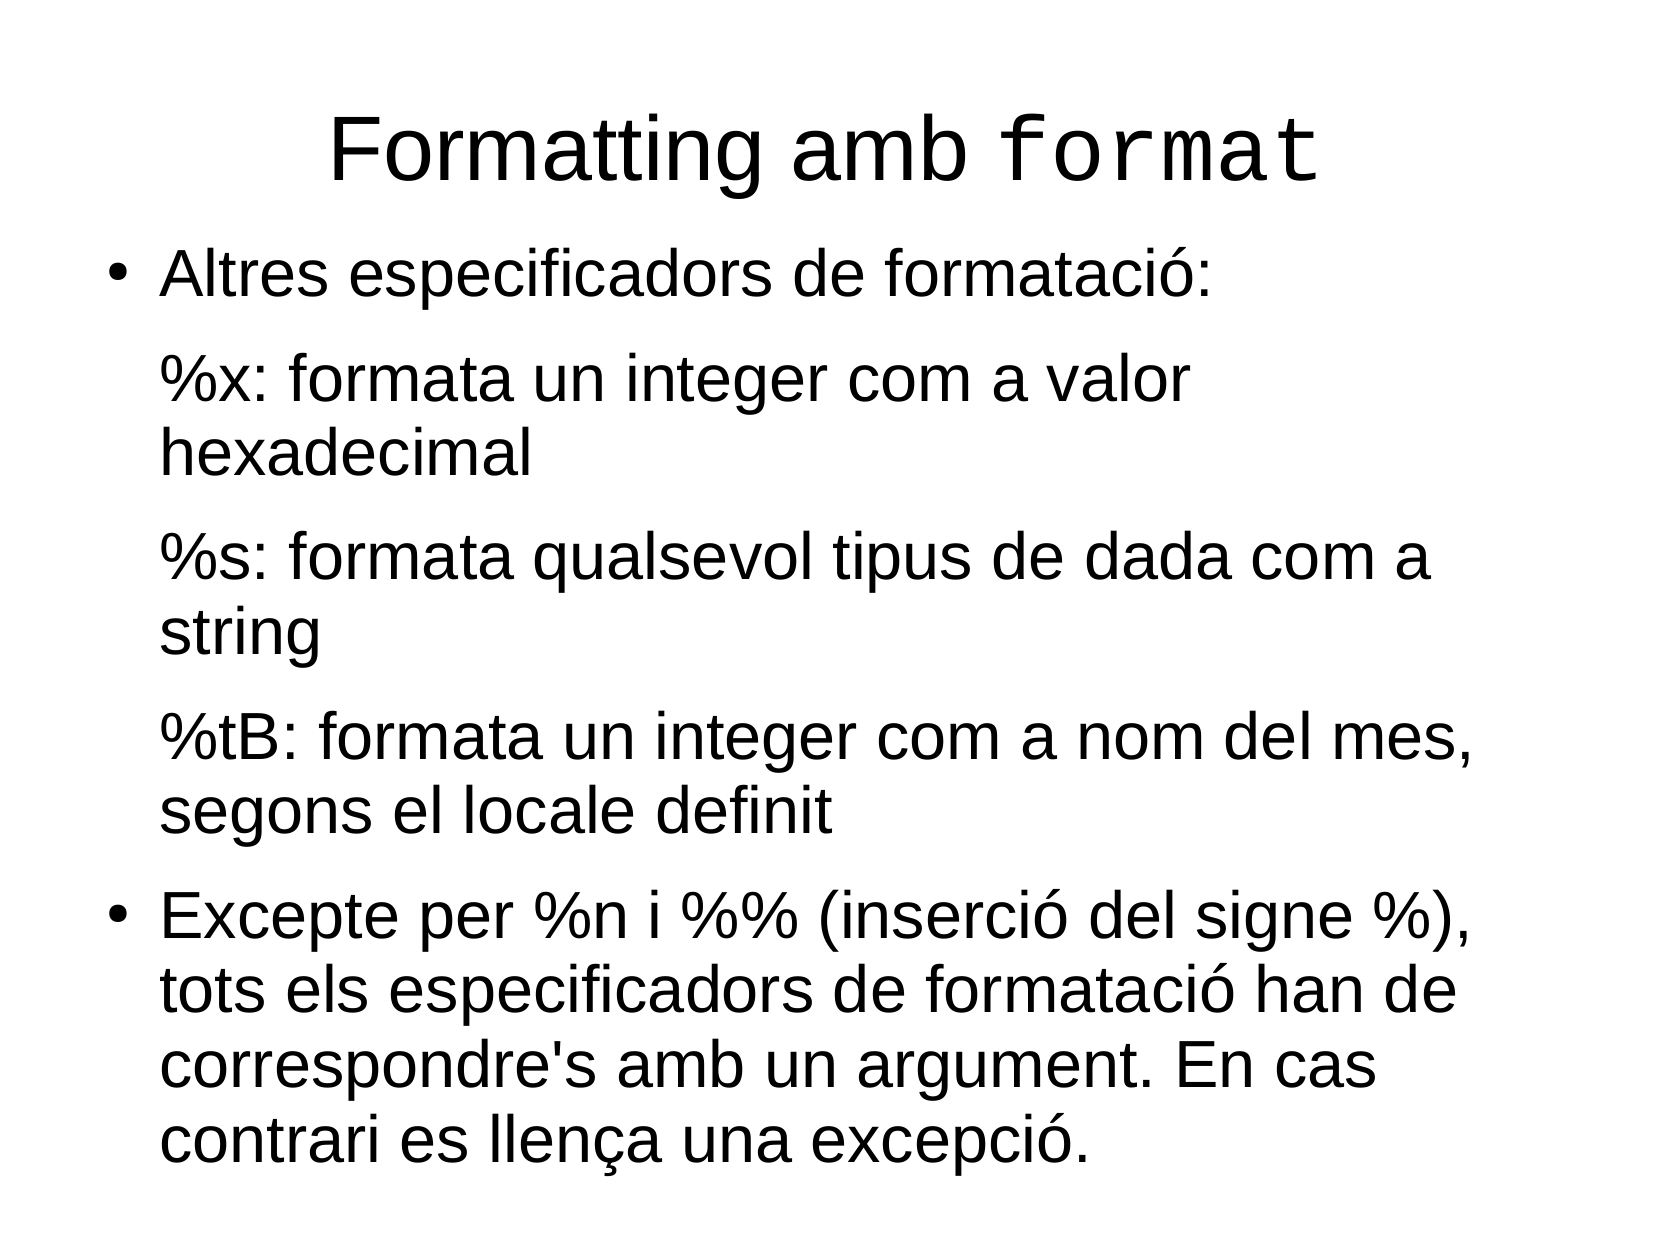

# Formatting amb format
Altres especificadors de formatació:
%x: formata un integer com a valor hexadecimal
%s: formata qualsevol tipus de dada com a string
%tB: formata un integer com a nom del mes, segons el locale definit
Excepte per %n i %% (inserció del signe %), tots els especificadors de formatació han de correspondre's amb un argument. En cas contrari es llença una excepció.